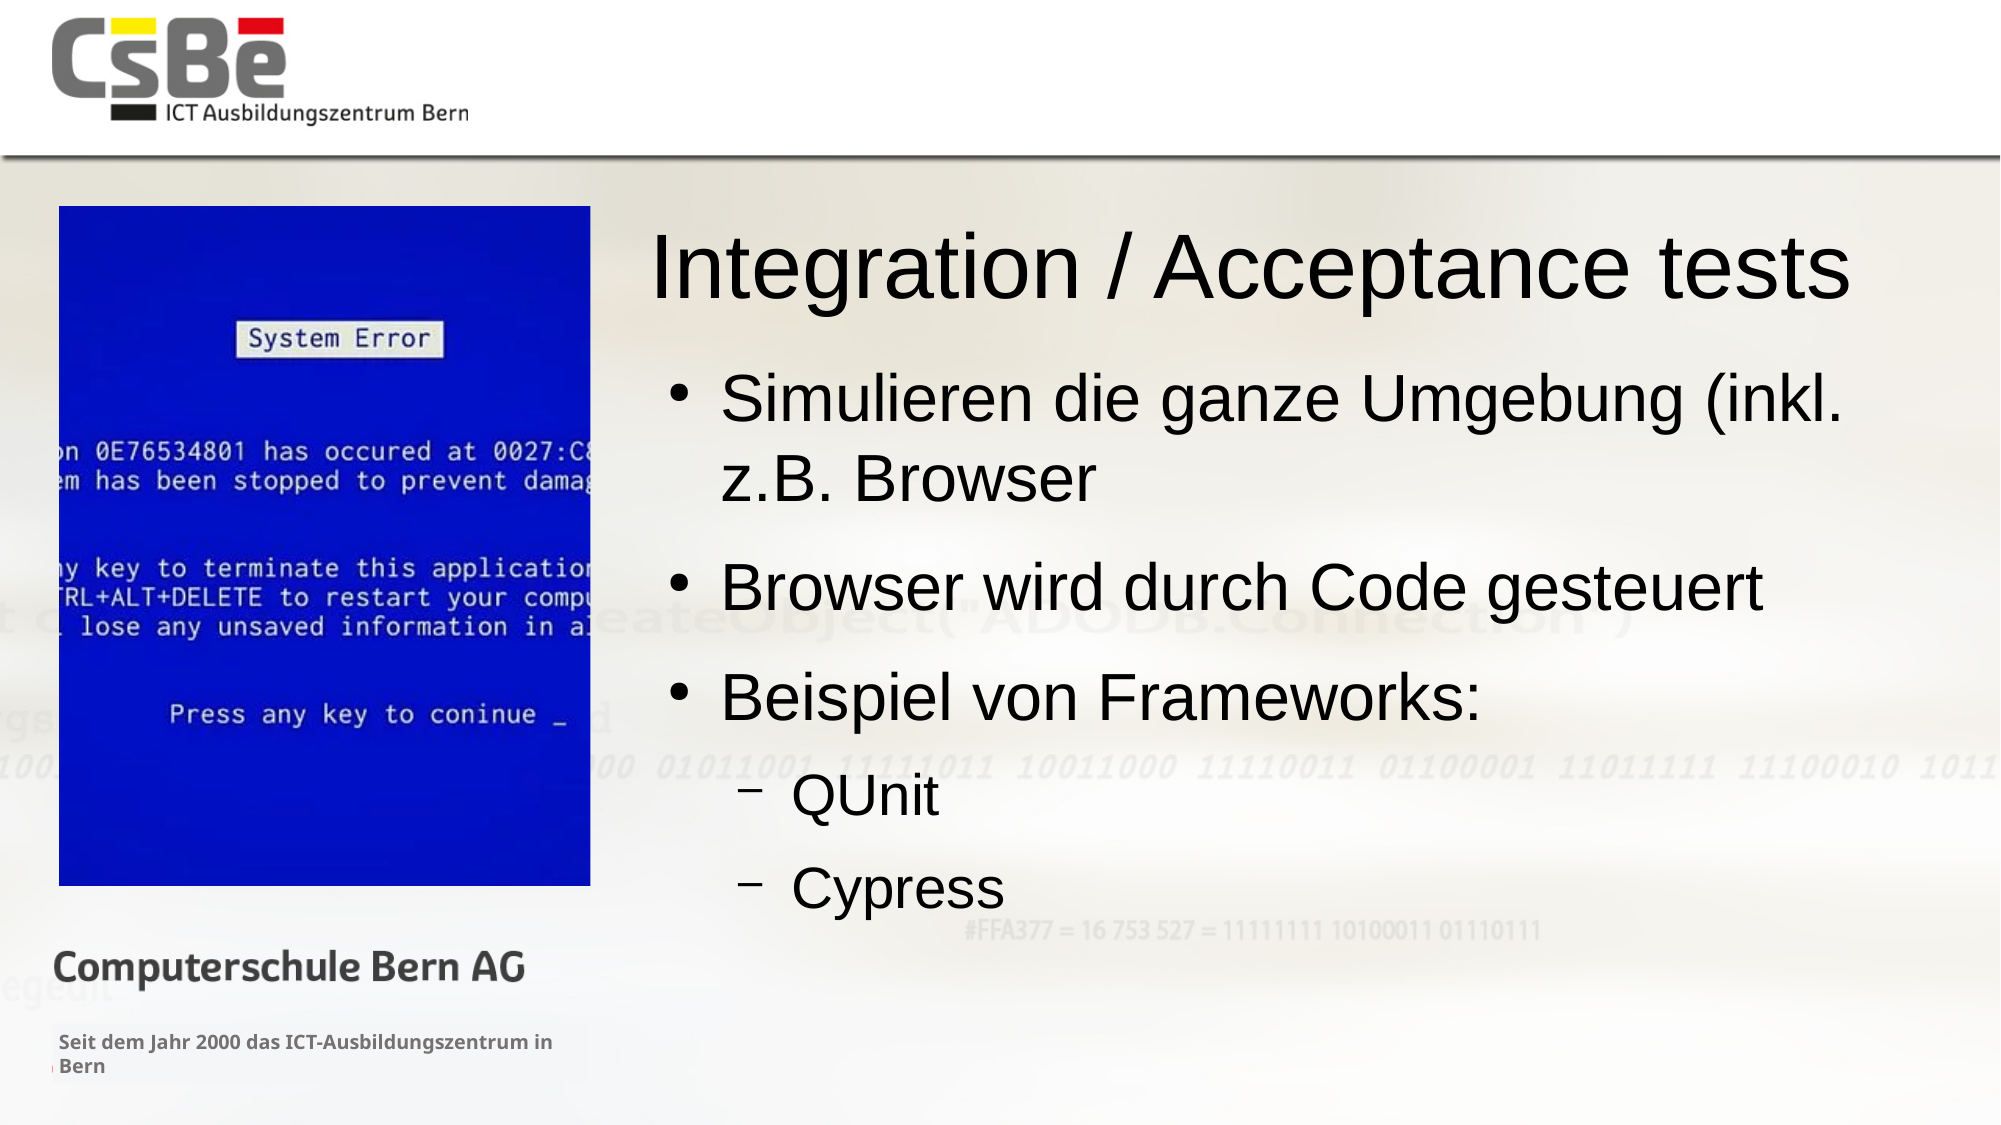

Integration / Acceptance tests
# Simulieren die ganze Umgebung (inkl. z.B. Browser
Browser wird durch Code gesteuert
Beispiel von Frameworks:
QUnit
Cypress